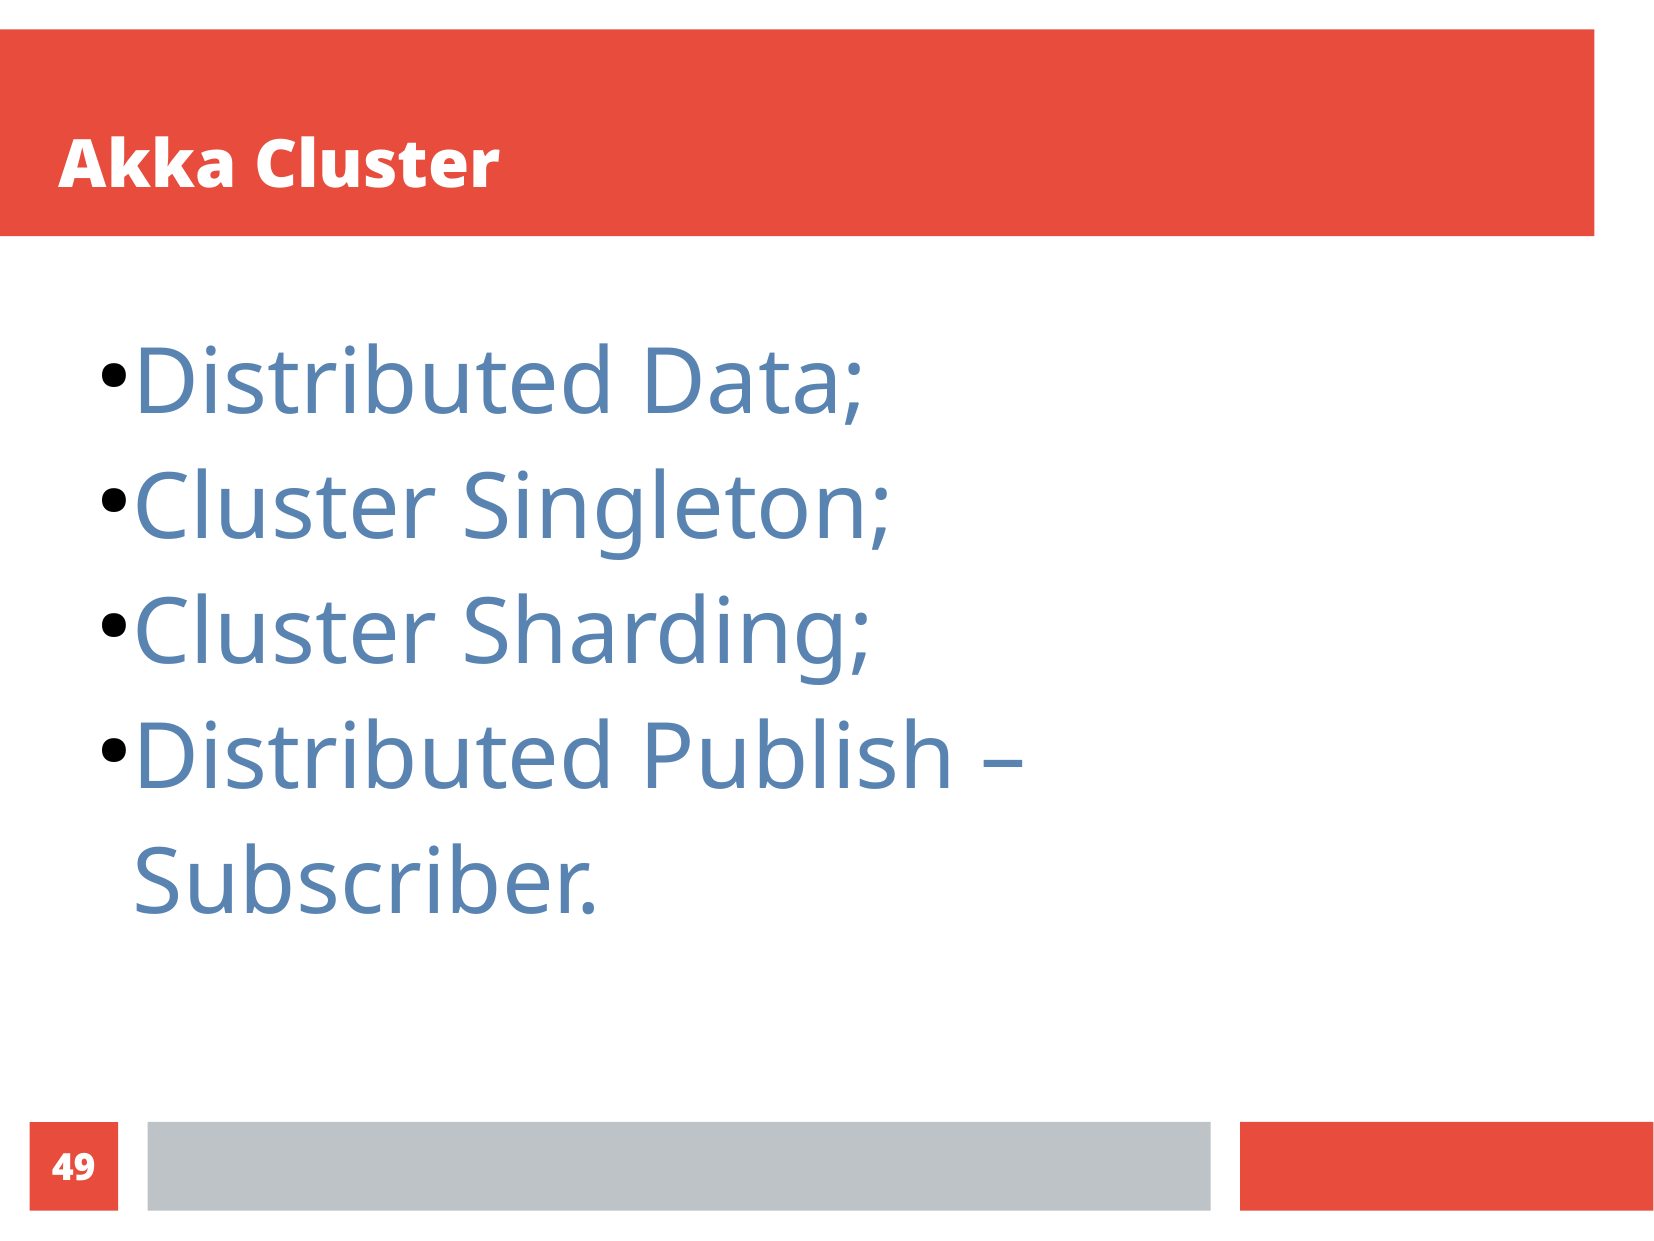

# Akka Cluster
Distributed Data;
Cluster Singleton;
Cluster Sharding;
Distributed Publish – Subscriber.
49